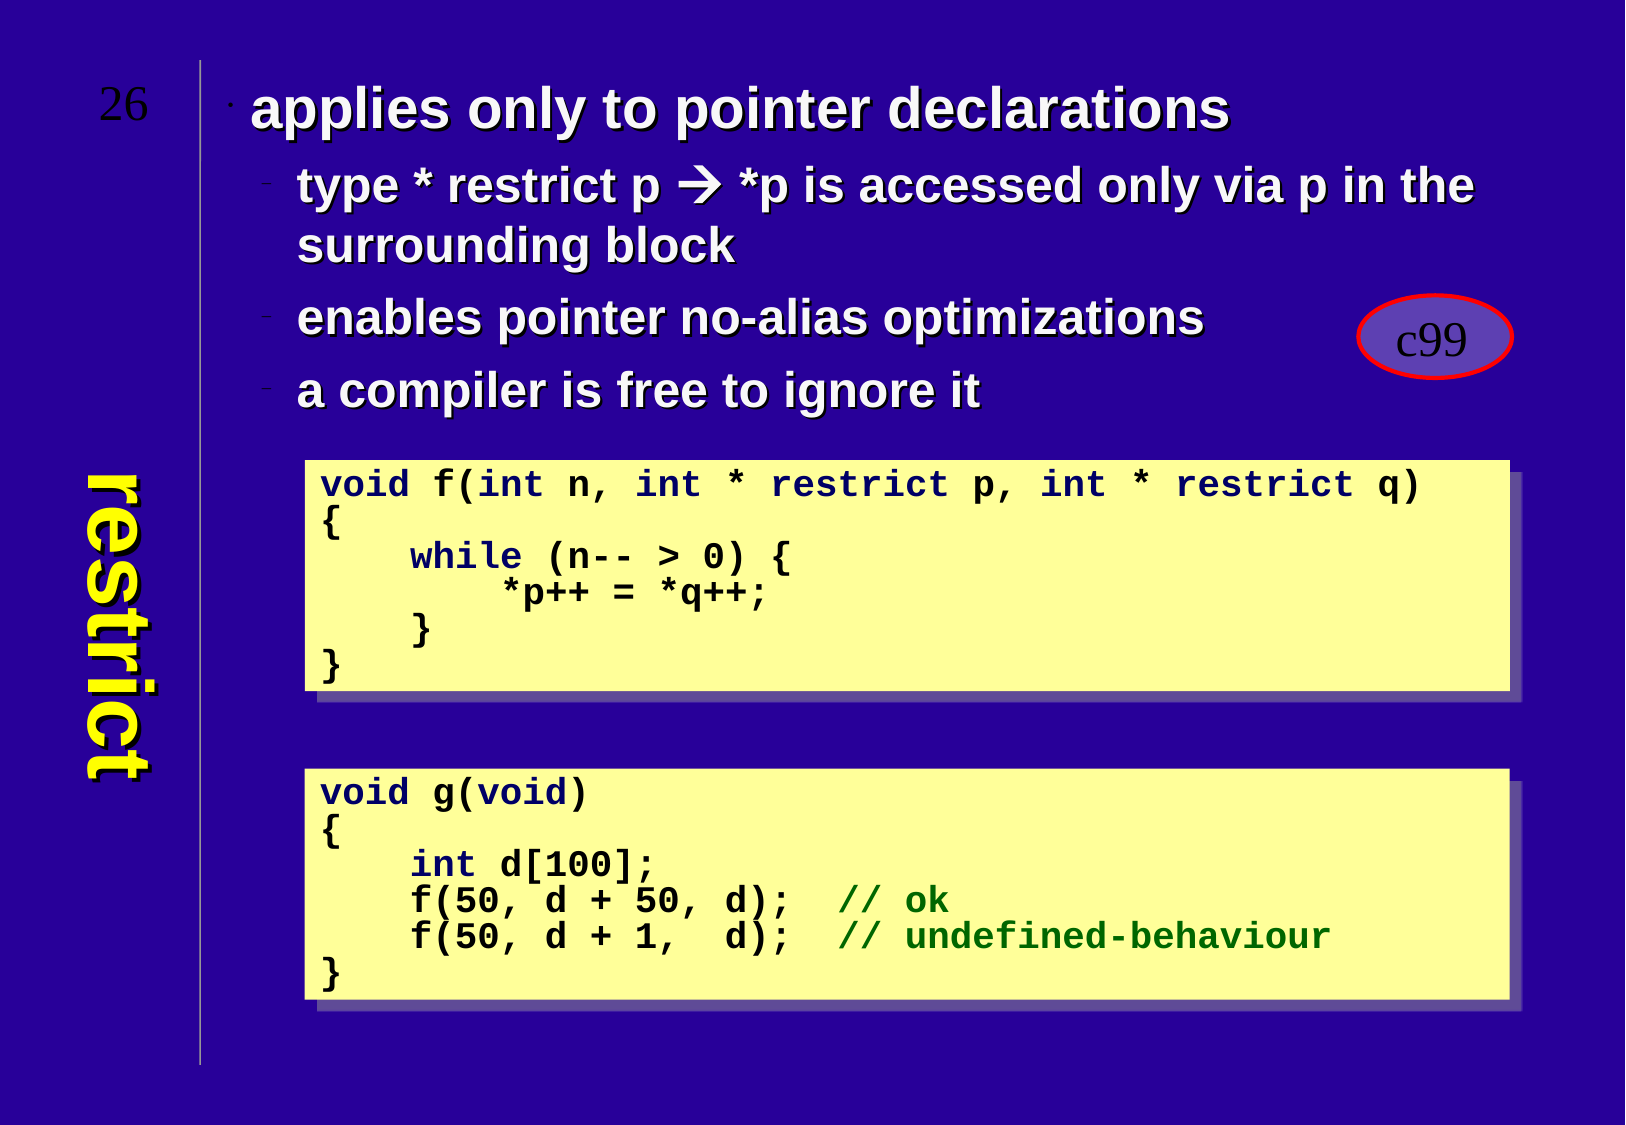

26
 applies only to pointer declarations
type * restrict p  *p is accessed only via p in the surrounding block
enables pointer no-alias optimizations
a compiler is free to ignore it
# restrict
c99
void f(int n, int * restrict p, int * restrict q)
{
 while (n-- > 0) {
 *p++ = *q++;
 }
}
void g(void)
{
 int d[100];
 f(50, d + 50, d); // ok
 f(50, d + 1, d); // undefined-behaviour
}